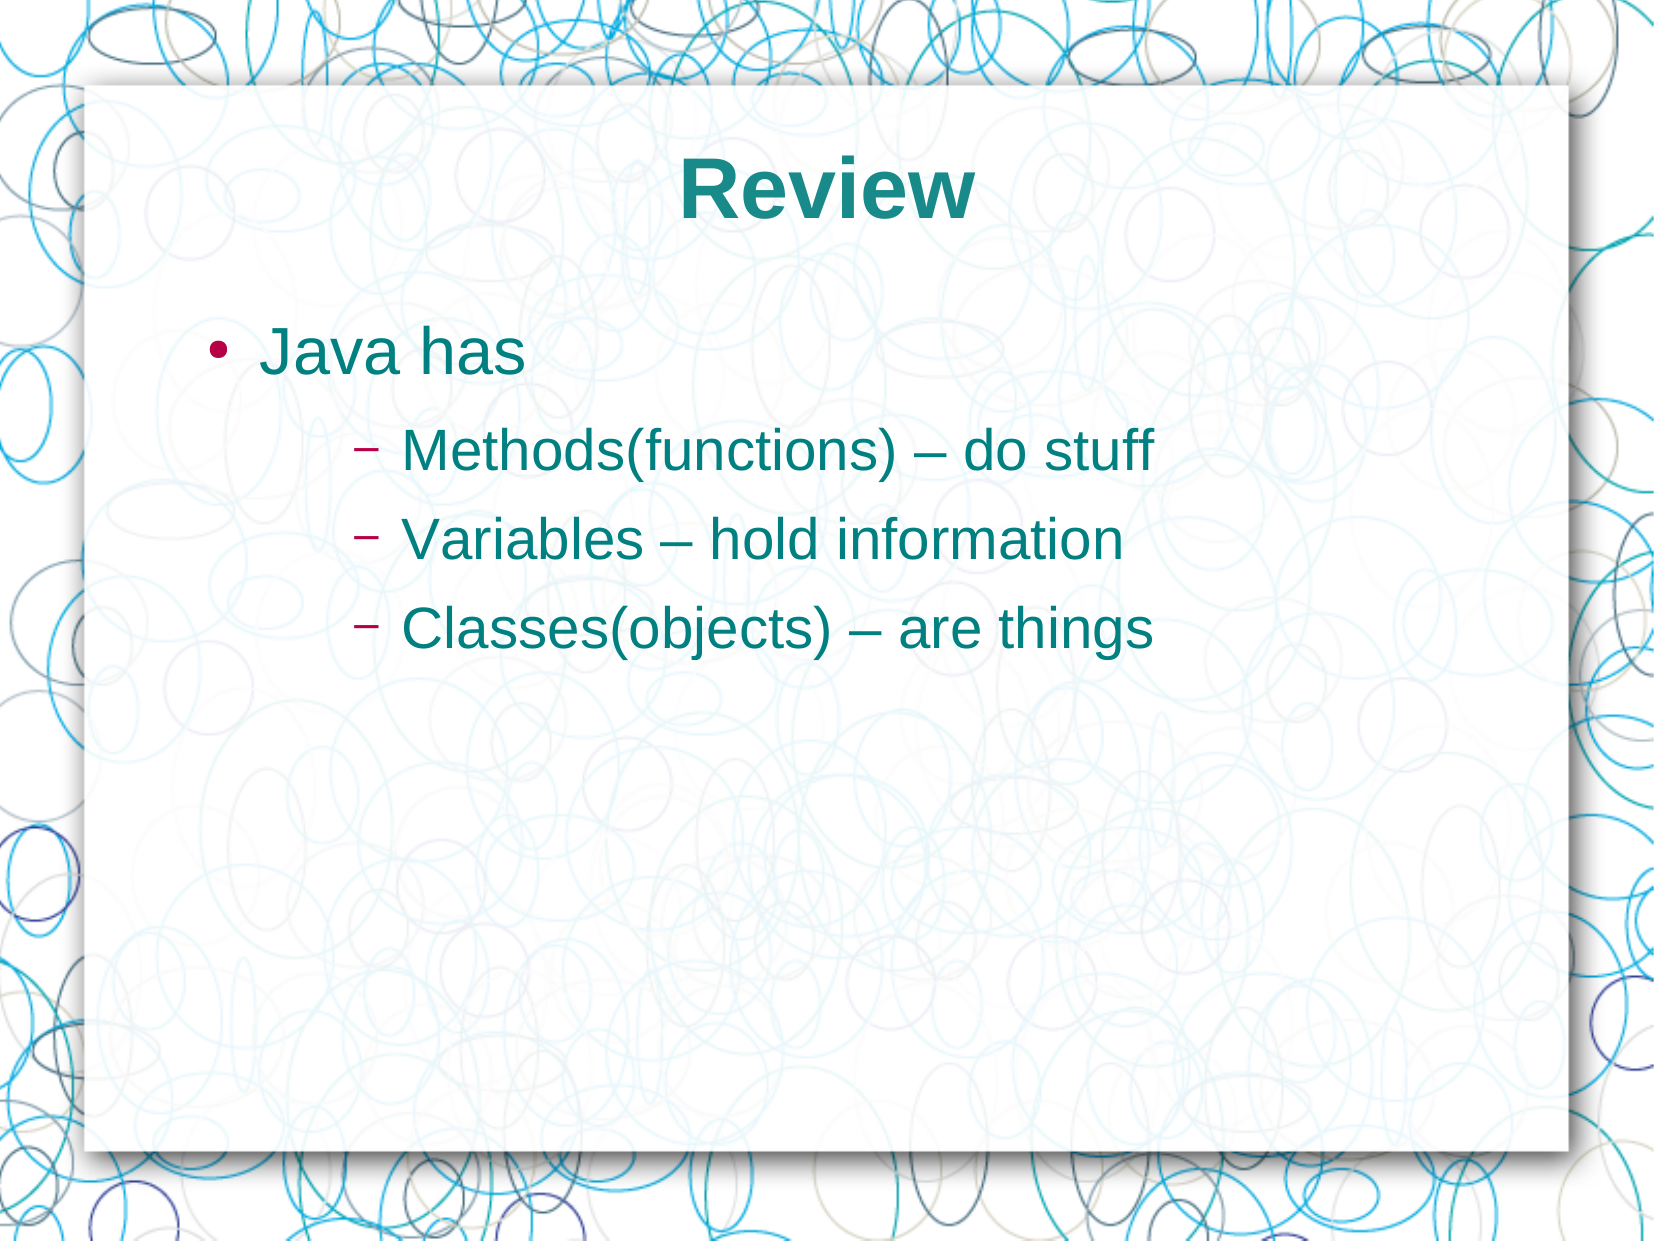

# Review
Java has
Methods(functions) – do stuff
Variables – hold information
Classes(objects) – are things